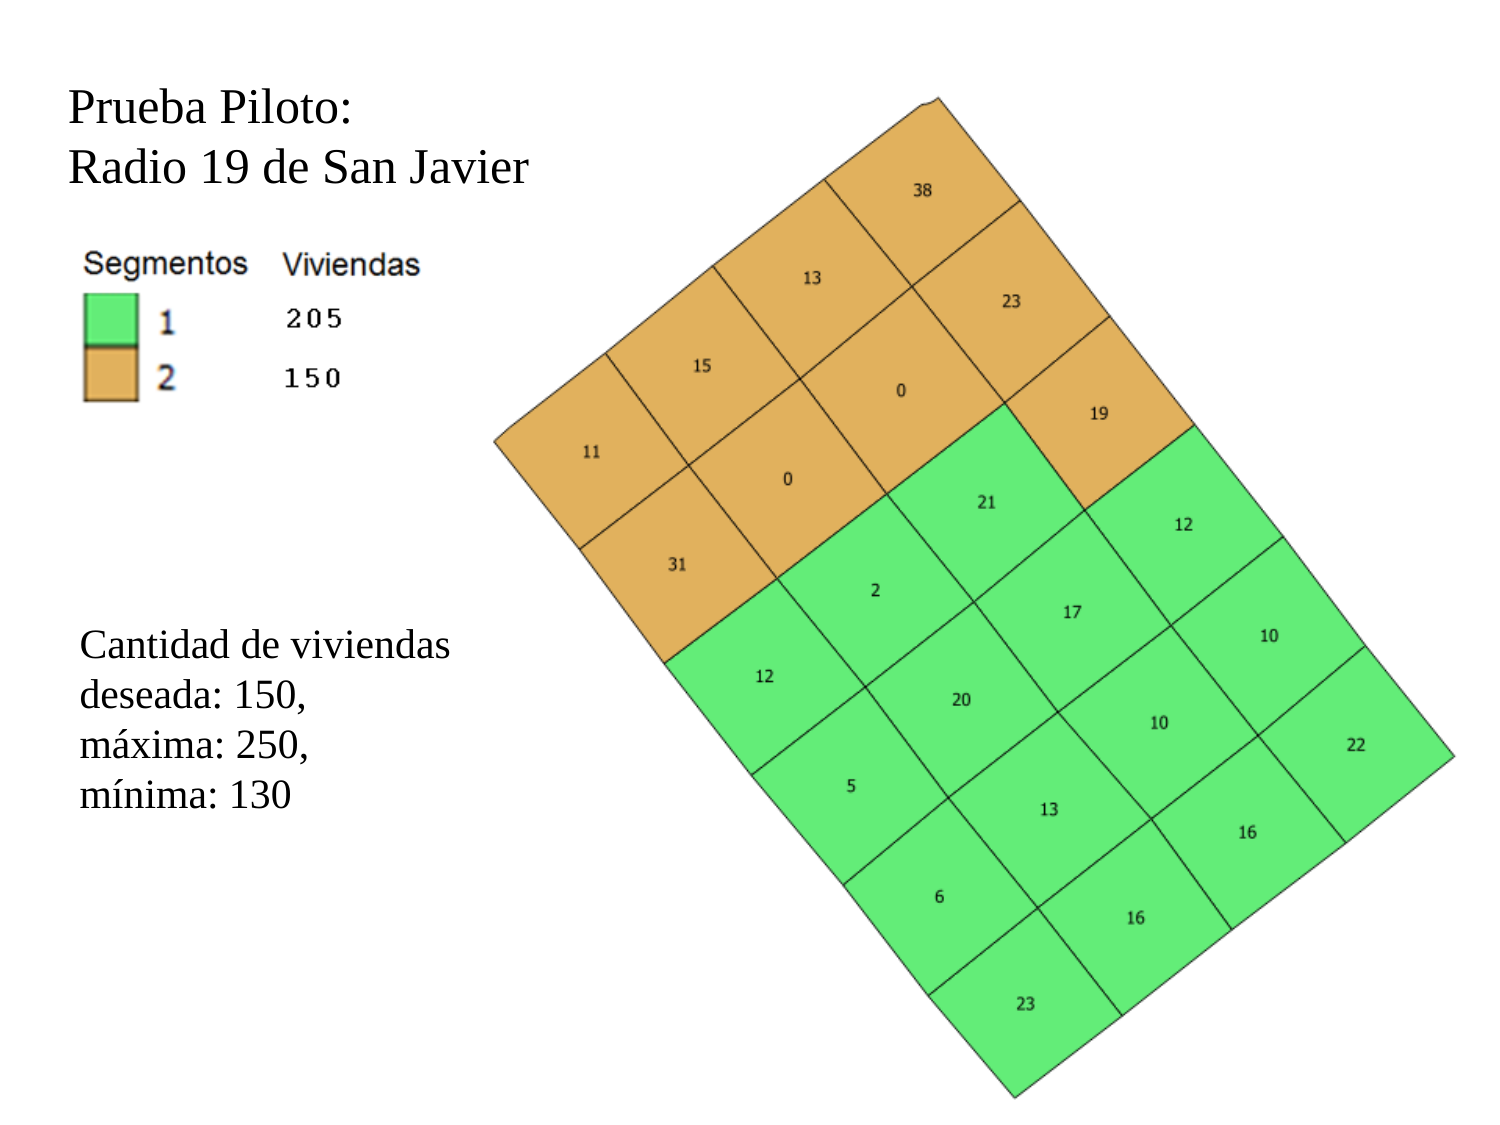

Prueba Piloto:
Radio 19 de San Javier
Cantidad de viviendas
deseada: 150,
máxima: 250,
mínima: 130